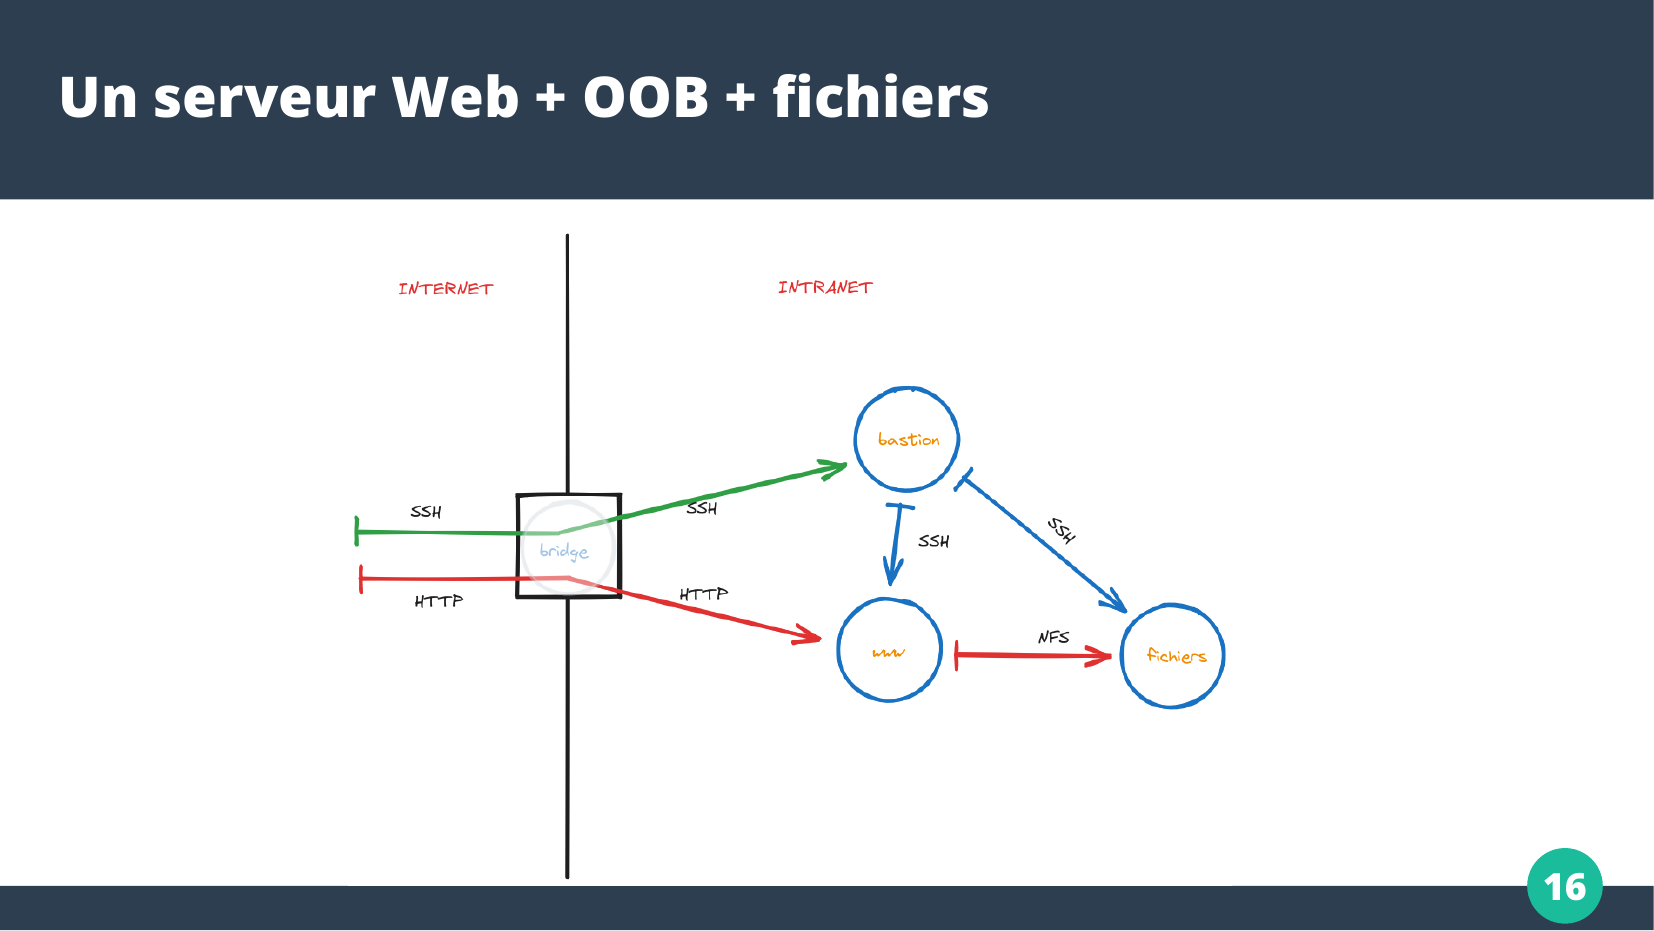

# Un serveur Web + OOB + fichiers